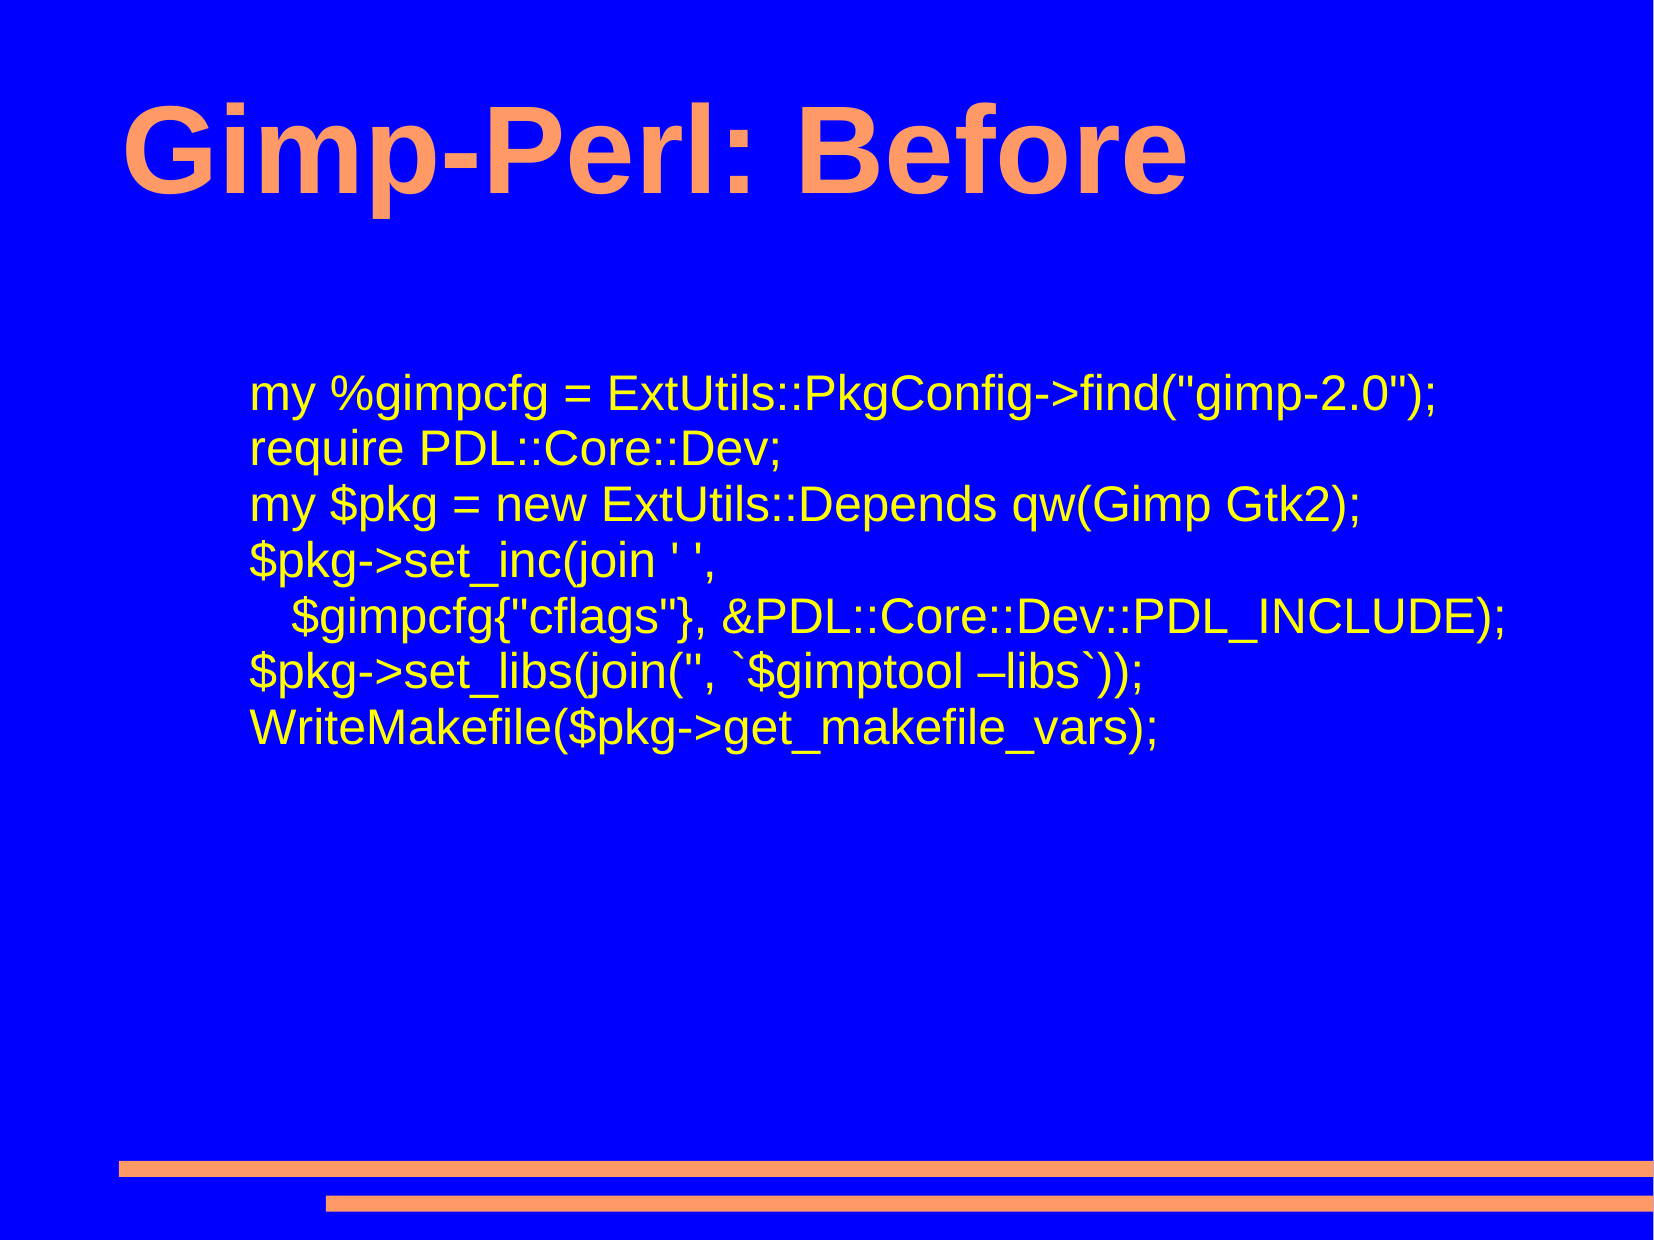

# Gimp-Perl: Before
my %gimpcfg = ExtUtils::PkgConfig->find("gimp-2.0");
require PDL::Core::Dev;
my $pkg = new ExtUtils::Depends qw(Gimp Gtk2);
$pkg->set_inc(join ' ',
 $gimpcfg{"cflags"}, &PDL::Core::Dev::PDL_INCLUDE);
$pkg->set_libs(join('', `$gimptool –libs`));
WriteMakefile($pkg->get_makefile_vars);